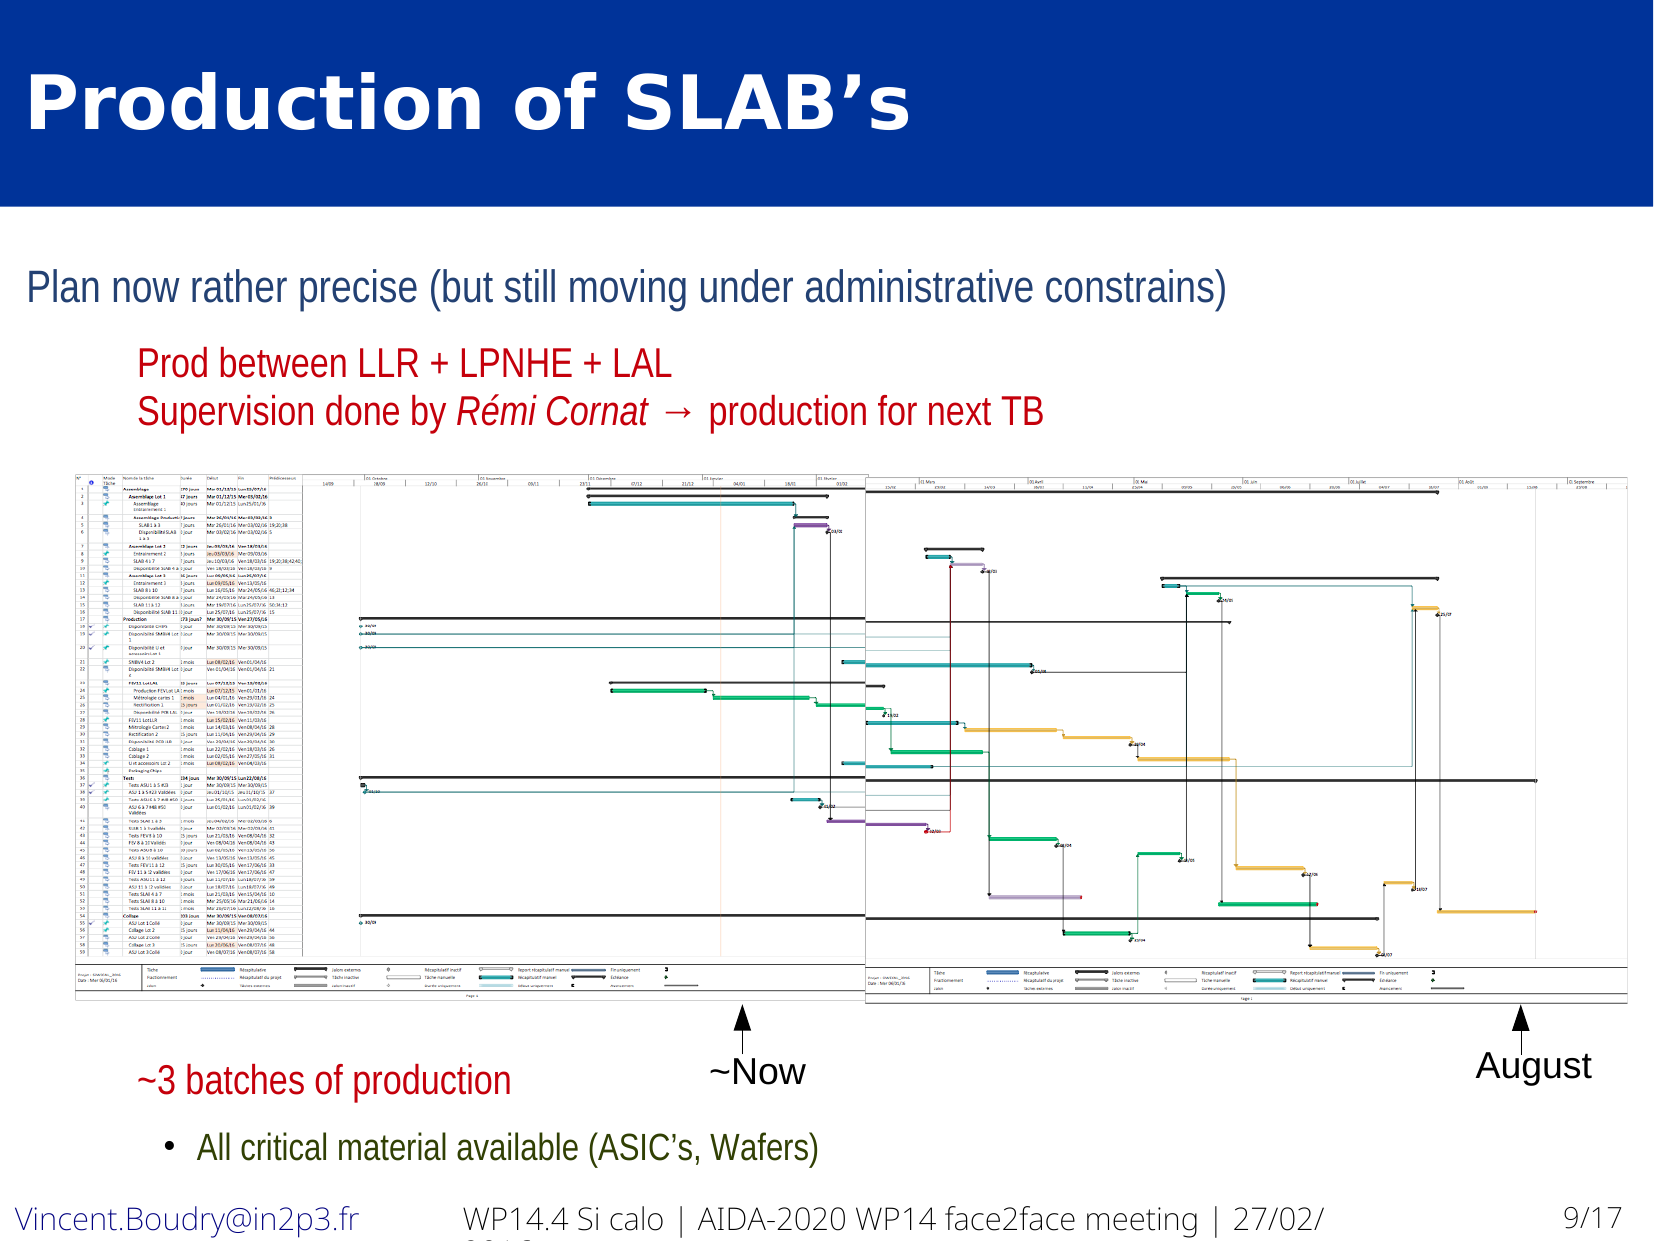

# Production of SLAB’s
Plan now rather precise (but still moving under administrative constrains)
Prod between LLR + LPNHE + LAL
Supervision done by Rémi Cornat → production for next TB
~3 batches of production
All critical material available (ASIC’s, Wafers)
August
~Now
WP14.4 Si calo | AIDA-2020 WP14 face2face meeting | 27/02/2016
9